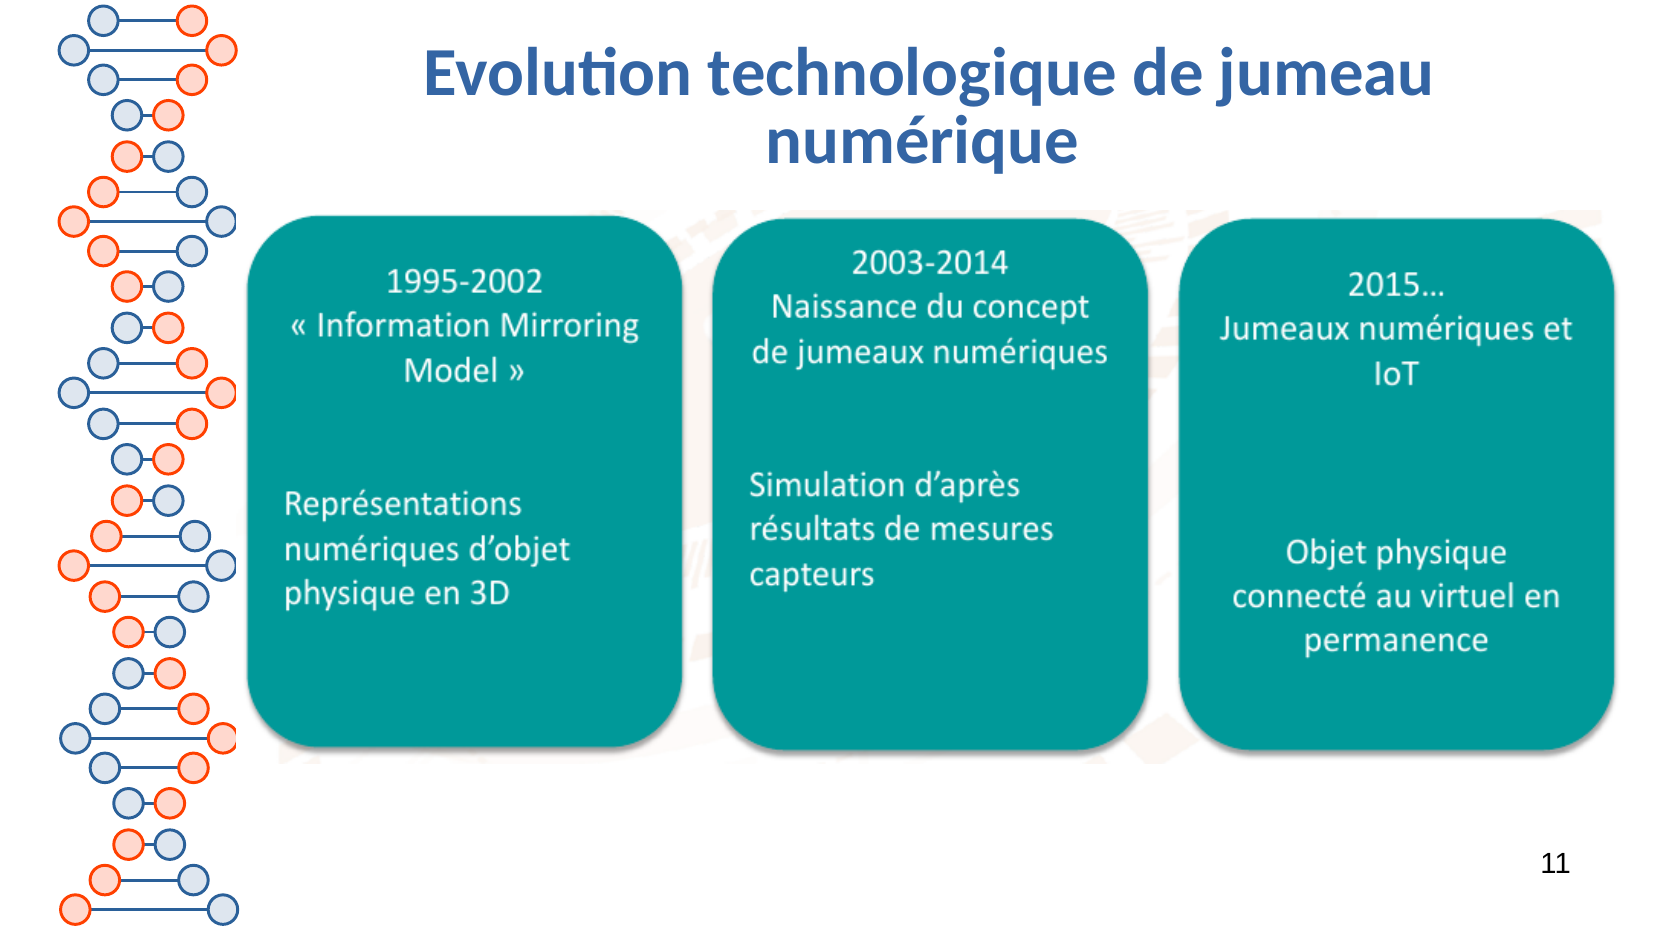

# Evolution technologique de jumeau numérique
11